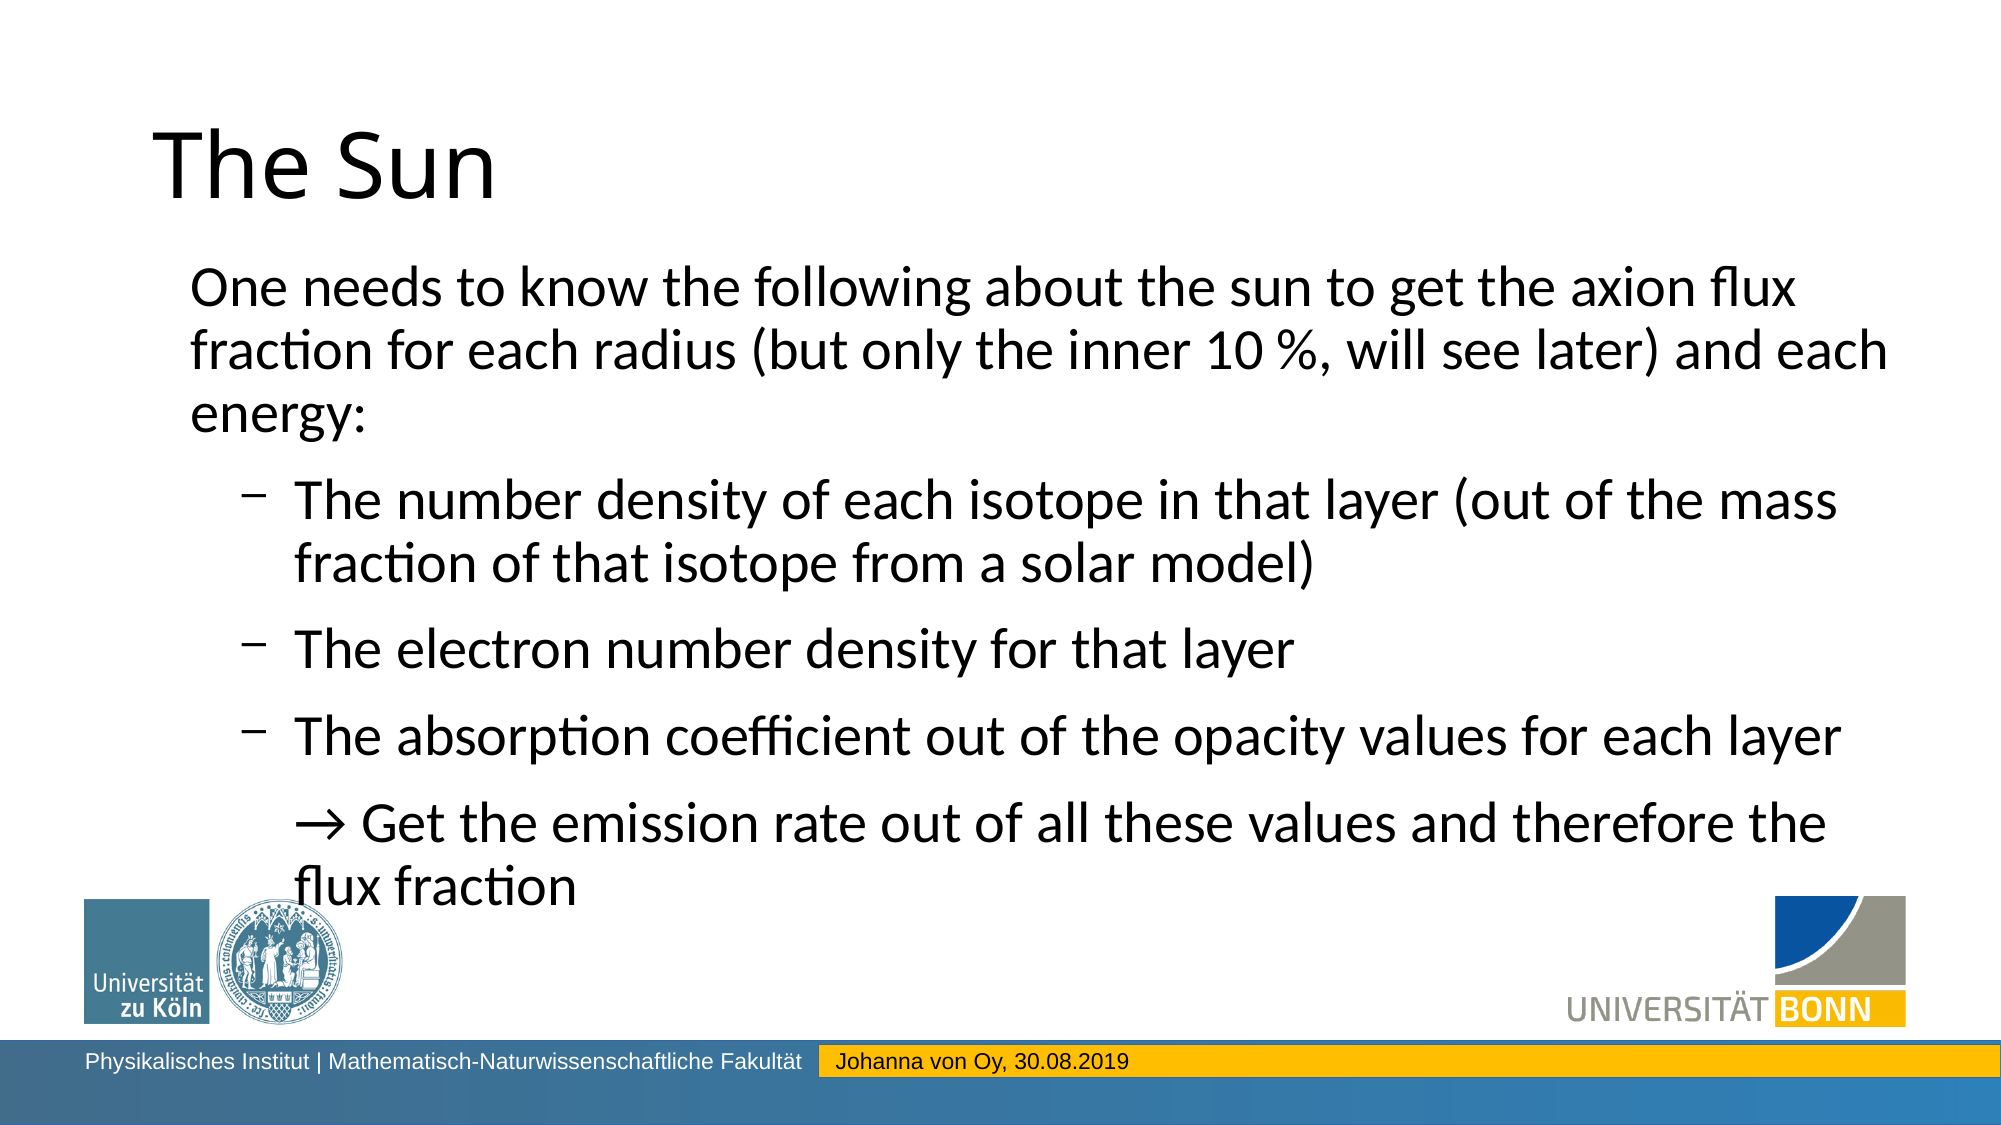

# The Sun
One needs to know the following about the sun to get the axion flux fraction for each radius (but only the inner 10 %, will see later) and each energy:
The number density of each isotope in that layer (out of the mass fraction of that isotope from a solar model)
The electron number density for that layer
The absorption coefficient out of the opacity values for each layer
→ Get the emission rate out of all these values and therefore the flux fraction
Physikalisches Institut | Mathematisch-Naturwissenschaftliche Fakultät
 Johanna von Oy, 30.08.2019